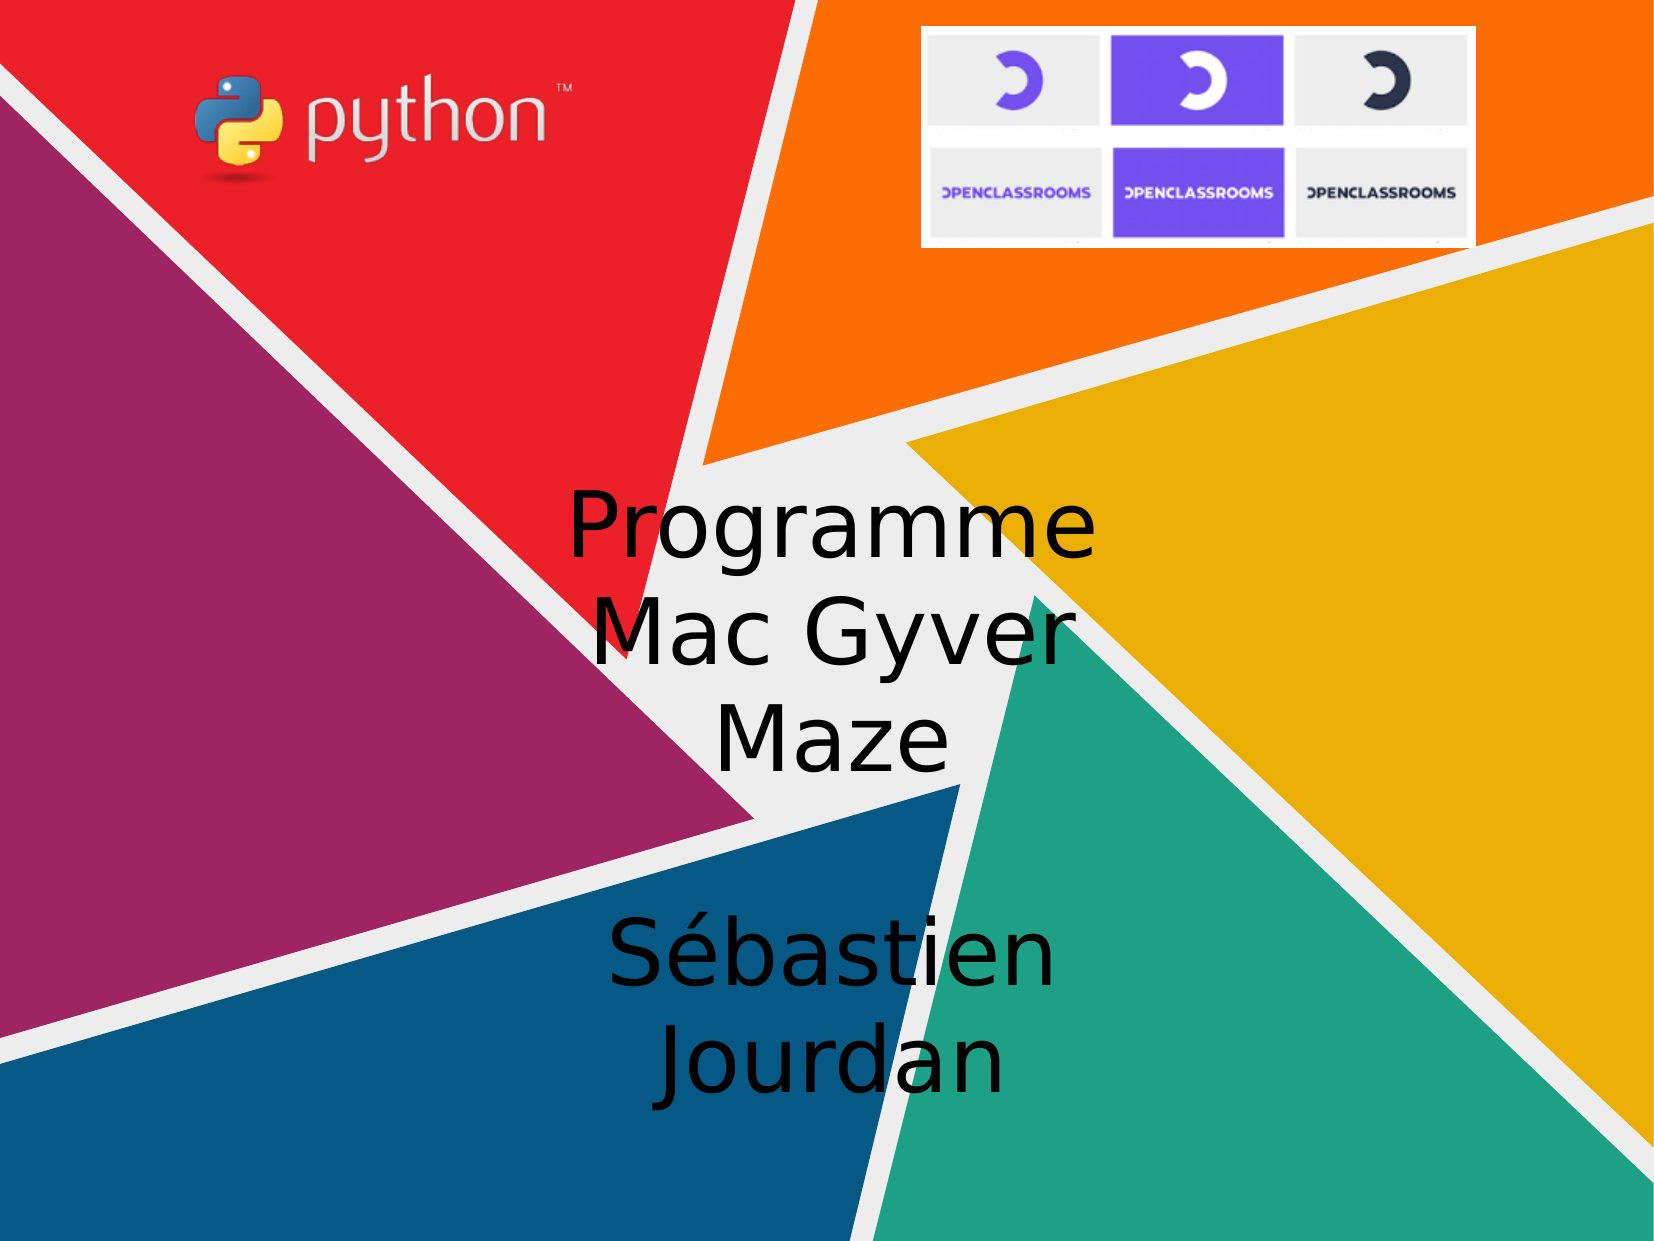

# Programme Mac Gyver Maze
Sébastien Jourdan